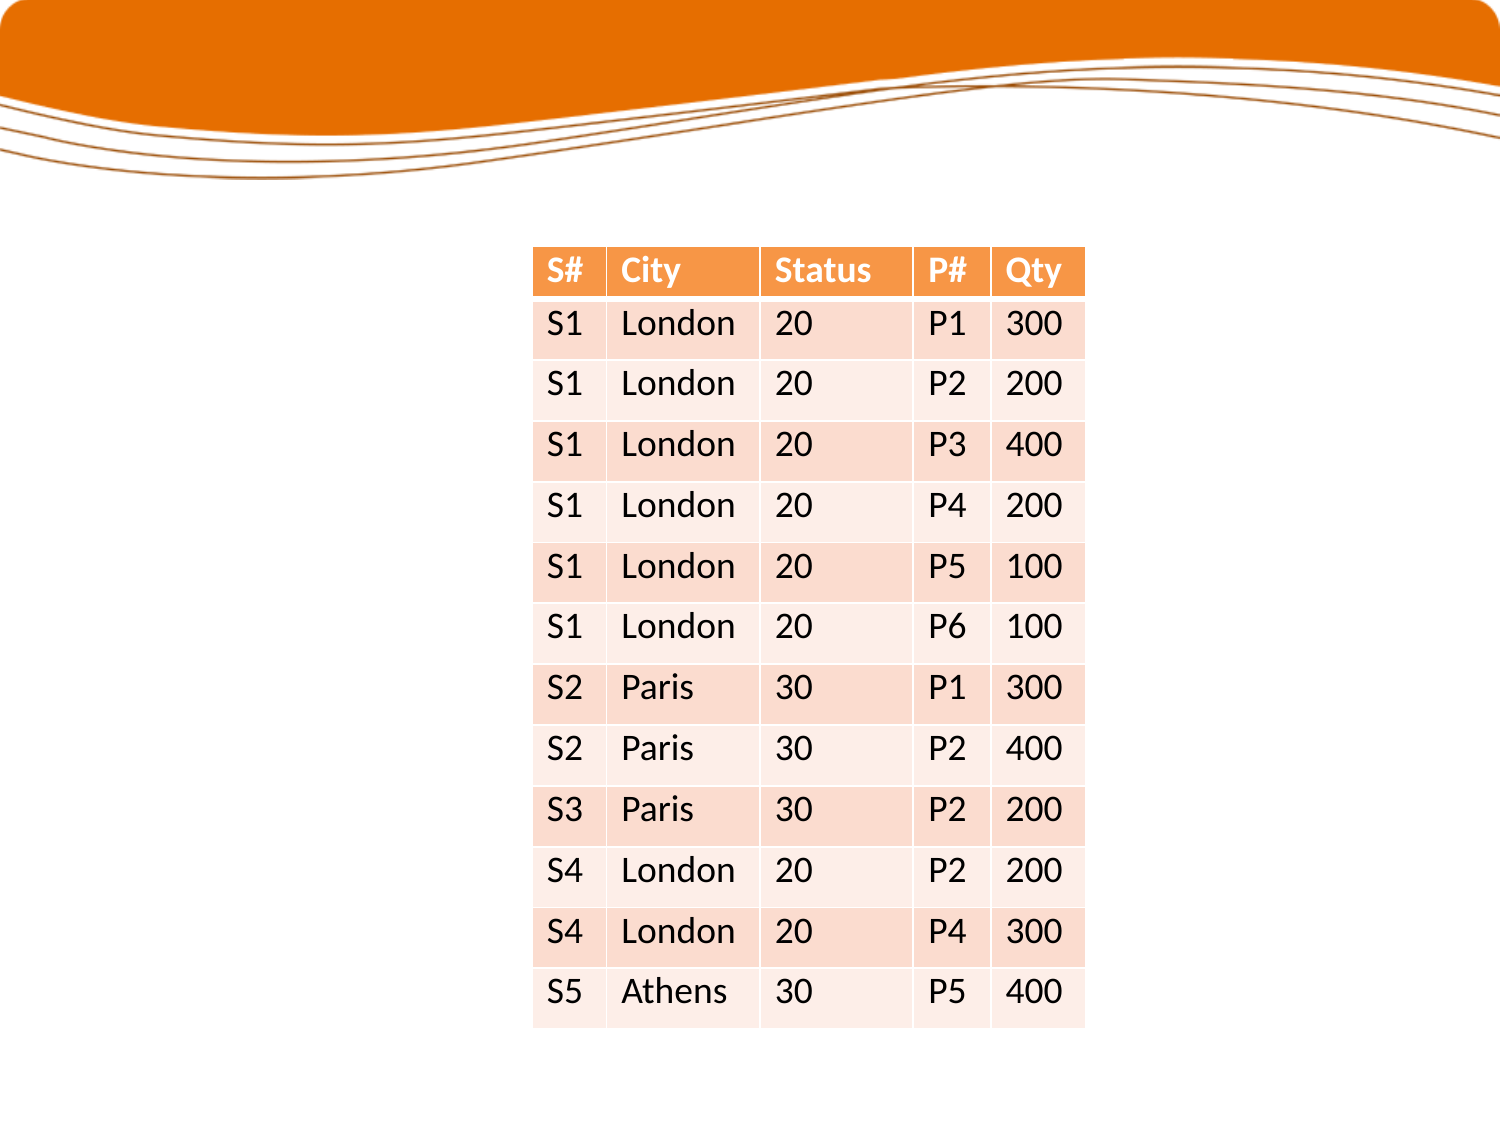

| S# | City | Status | P# | Qty |
| --- | --- | --- | --- | --- |
| S1 | London | 20 | P1 | 300 |
| S1 | London | 20 | P2 | 200 |
| S1 | London | 20 | P3 | 400 |
| S1 | London | 20 | P4 | 200 |
| S1 | London | 20 | P5 | 100 |
| S1 | London | 20 | P6 | 100 |
| S2 | Paris | 30 | P1 | 300 |
| S2 | Paris | 30 | P2 | 400 |
| S3 | Paris | 30 | P2 | 200 |
| S4 | London | 20 | P2 | 200 |
| S4 | London | 20 | P4 | 300 |
| S5 | Athens | 30 | P5 | 400 |